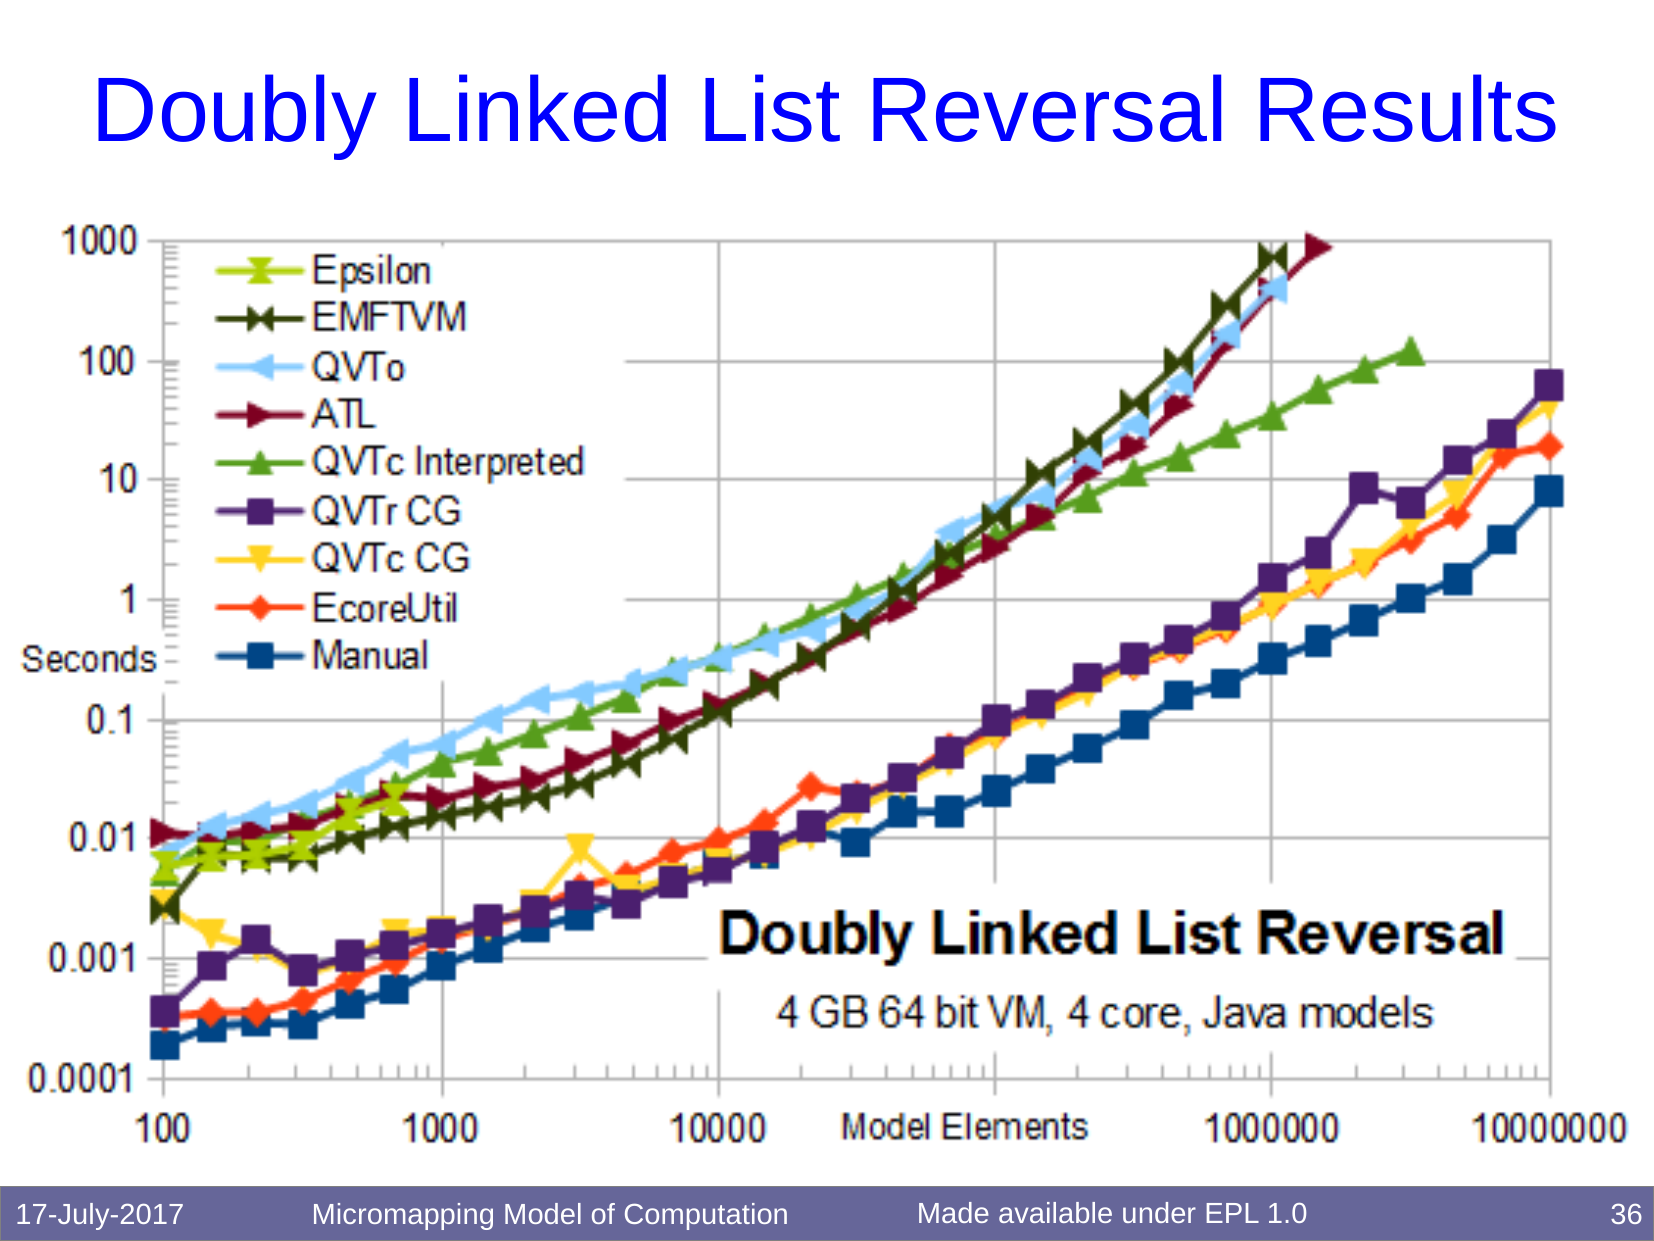

# Doubly Linked List Reversal Results
17-July-2017
Micromapping Model of Computation
36